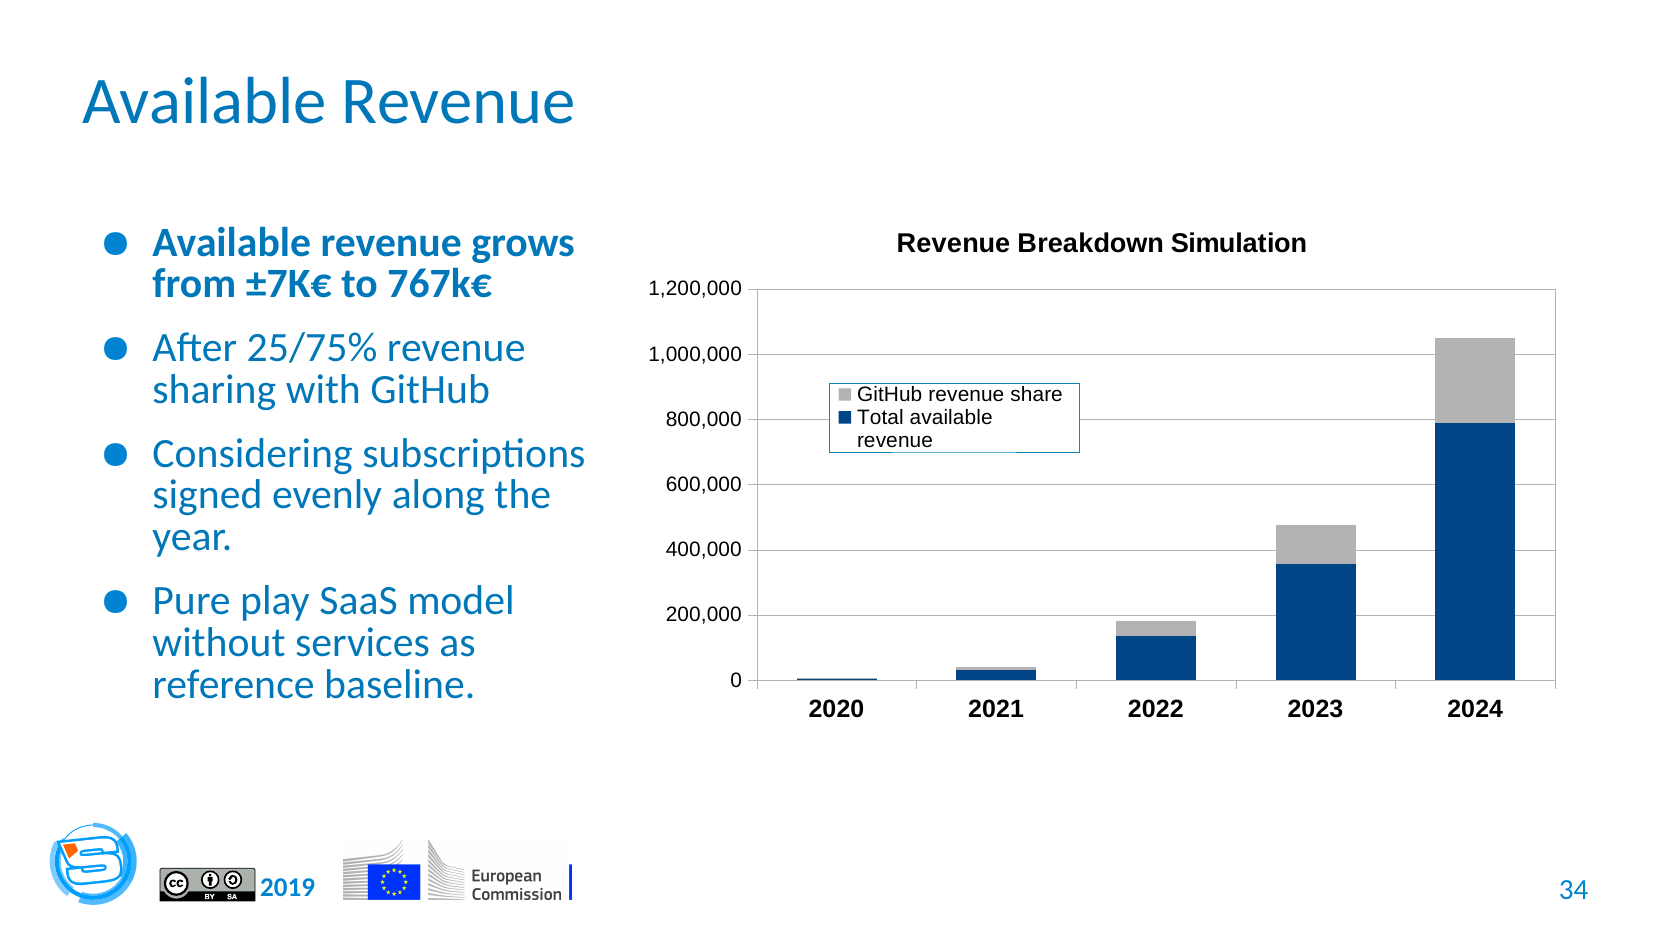

# Available Revenue
Available revenue grows from ±7K€ to 767k€
After 25/75% revenue sharing with GitHub
Considering subscriptions signed evenly along the year.
Pure play SaaS model without services as reference baseline.
34